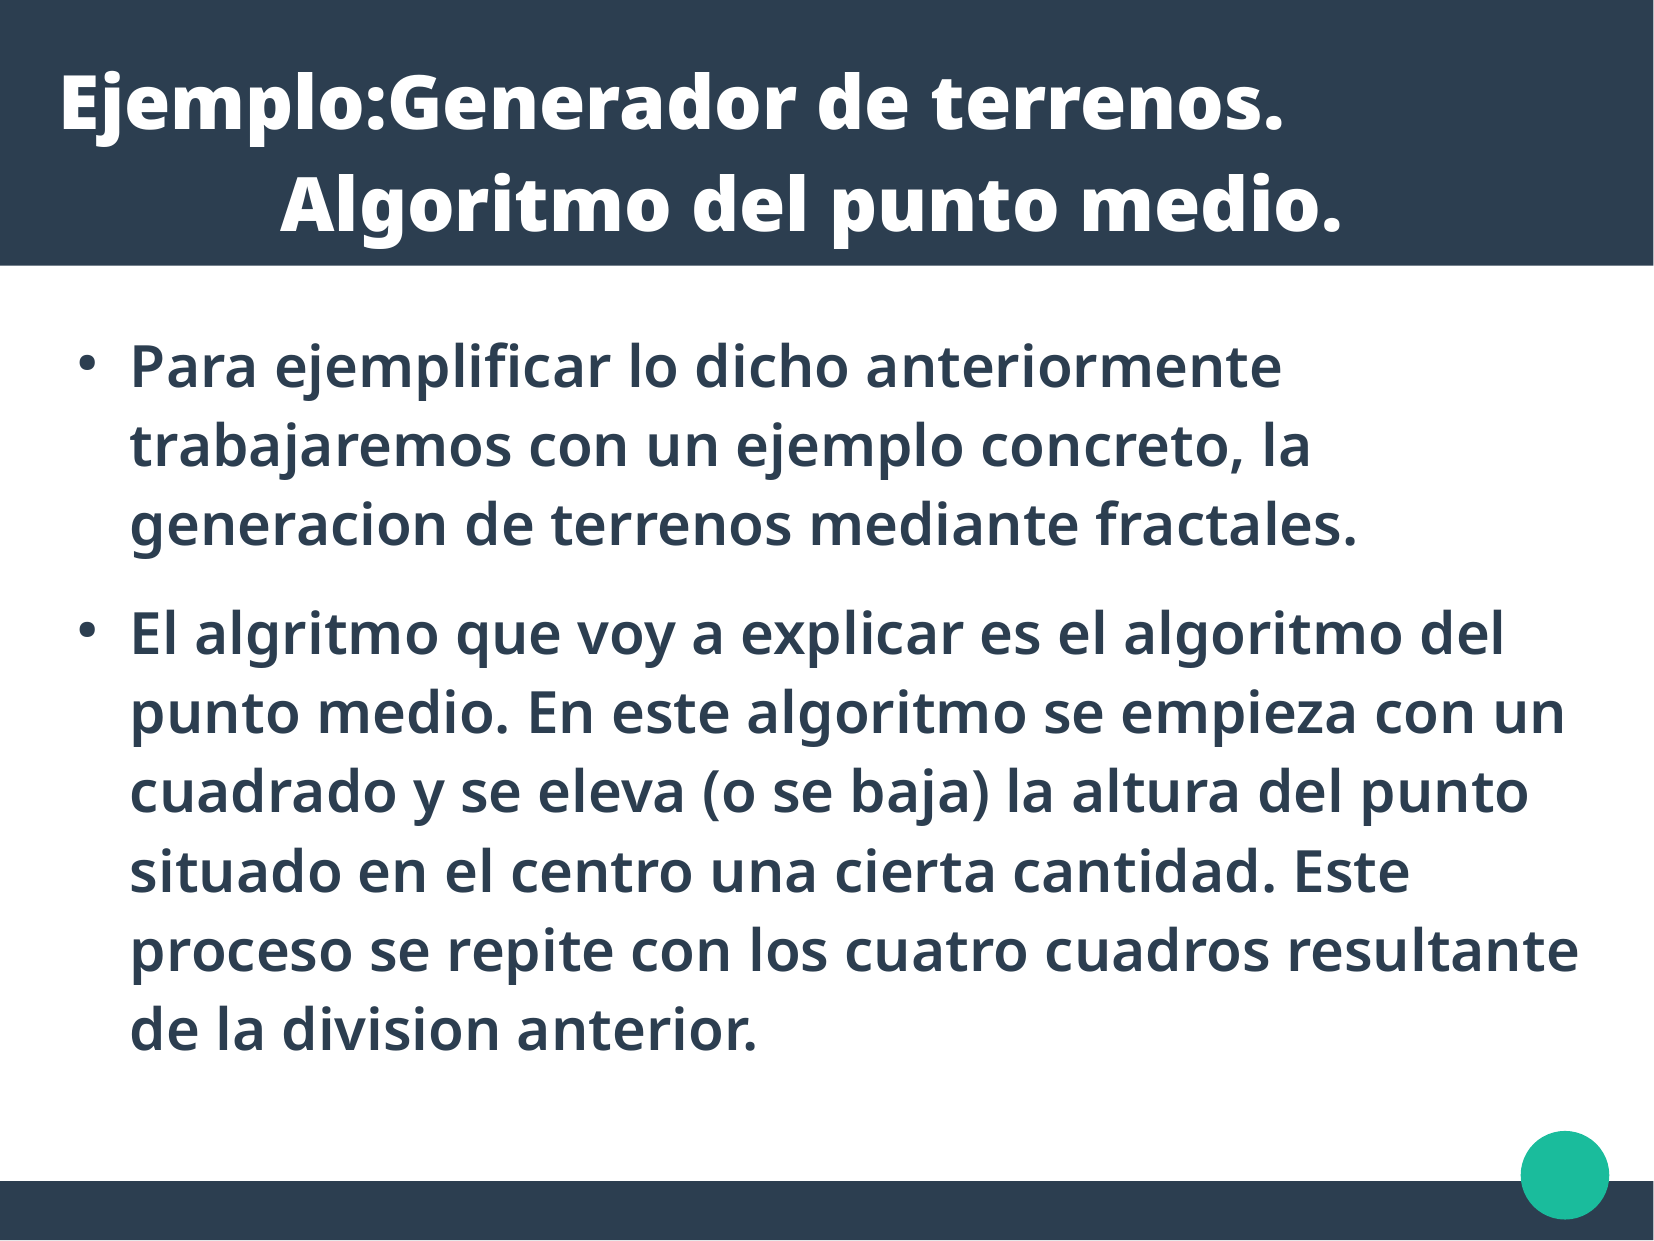

# Ejemplo:Generador de terrenos. 							Algoritmo del punto medio.
Para ejemplificar lo dicho anteriormente trabajaremos con un ejemplo concreto, la generacion de terrenos mediante fractales.
El algritmo que voy a explicar es el algoritmo del punto medio. En este algoritmo se empieza con un cuadrado y se eleva (o se baja) la altura del punto situado en el centro una cierta cantidad. Este proceso se repite con los cuatro cuadros resultante de la division anterior.